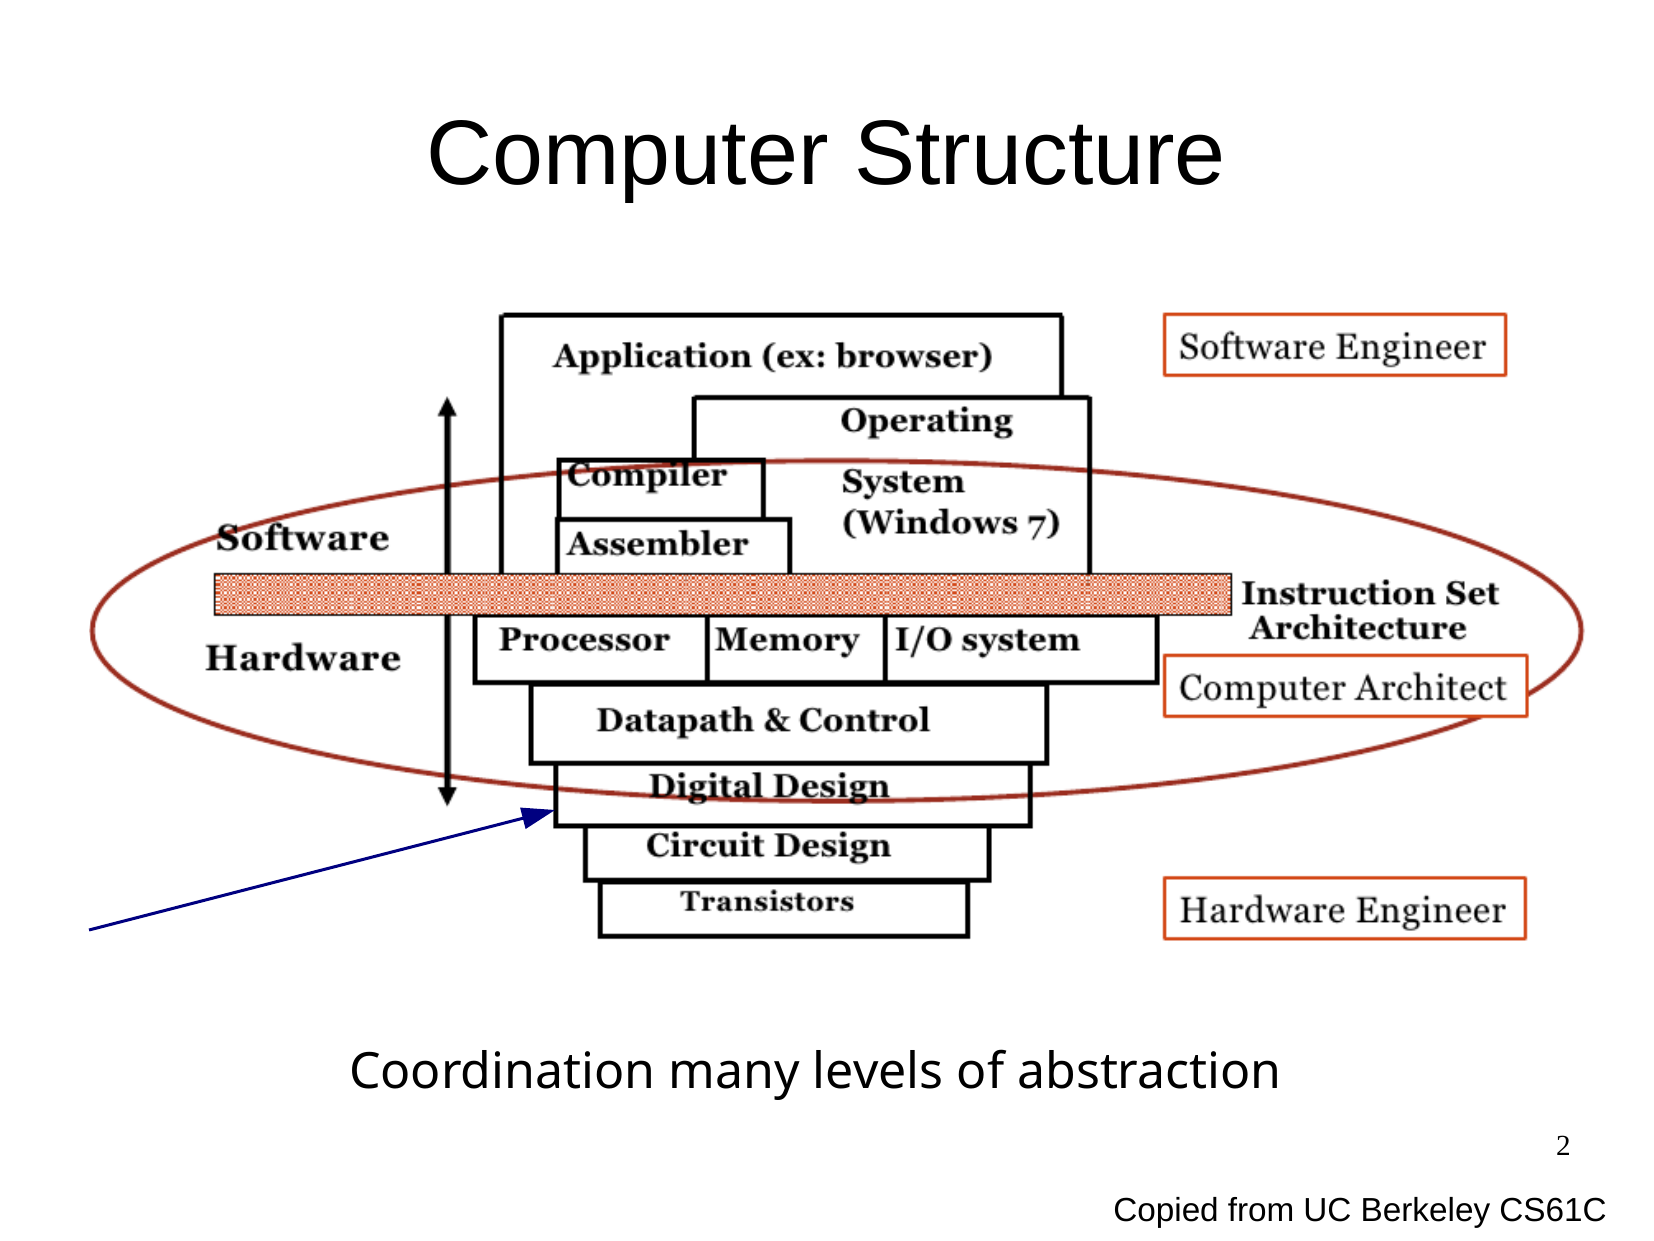

# Computer Structure
Coordination many levels of abstraction
2
Copied from UC Berkeley CS61C